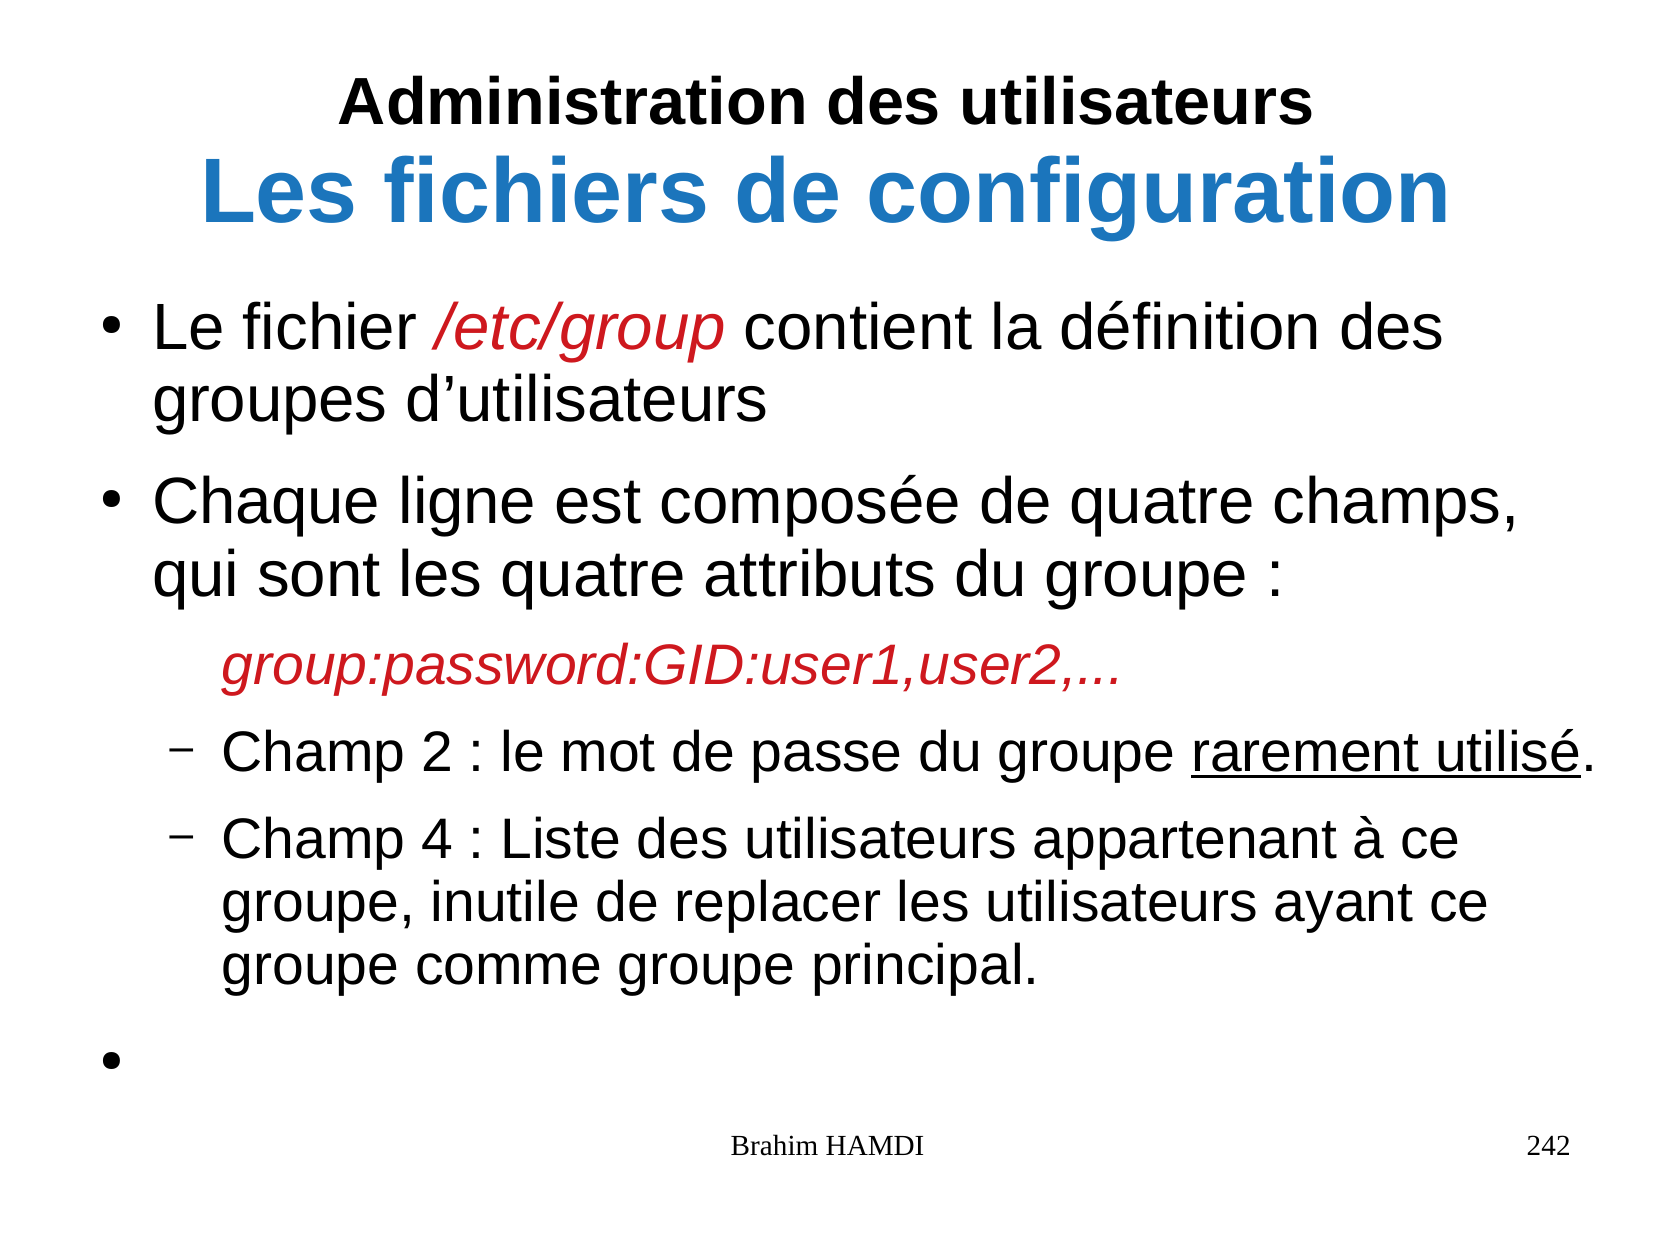

# Administration des utilisateurs Les fichiers de configuration
Le fichier /etc/group contient la définition des groupes d’utilisateurs
Chaque ligne est composée de quatre champs, qui sont les quatre attributs du groupe :
group:password:GID:user1,user2,...
Champ 2 : le mot de passe du groupe rarement utilisé.
Champ 4 : Liste des utilisateurs appartenant à ce groupe, inutile de replacer les utilisateurs ayant ce groupe comme groupe principal.
Brahim HAMDI
242